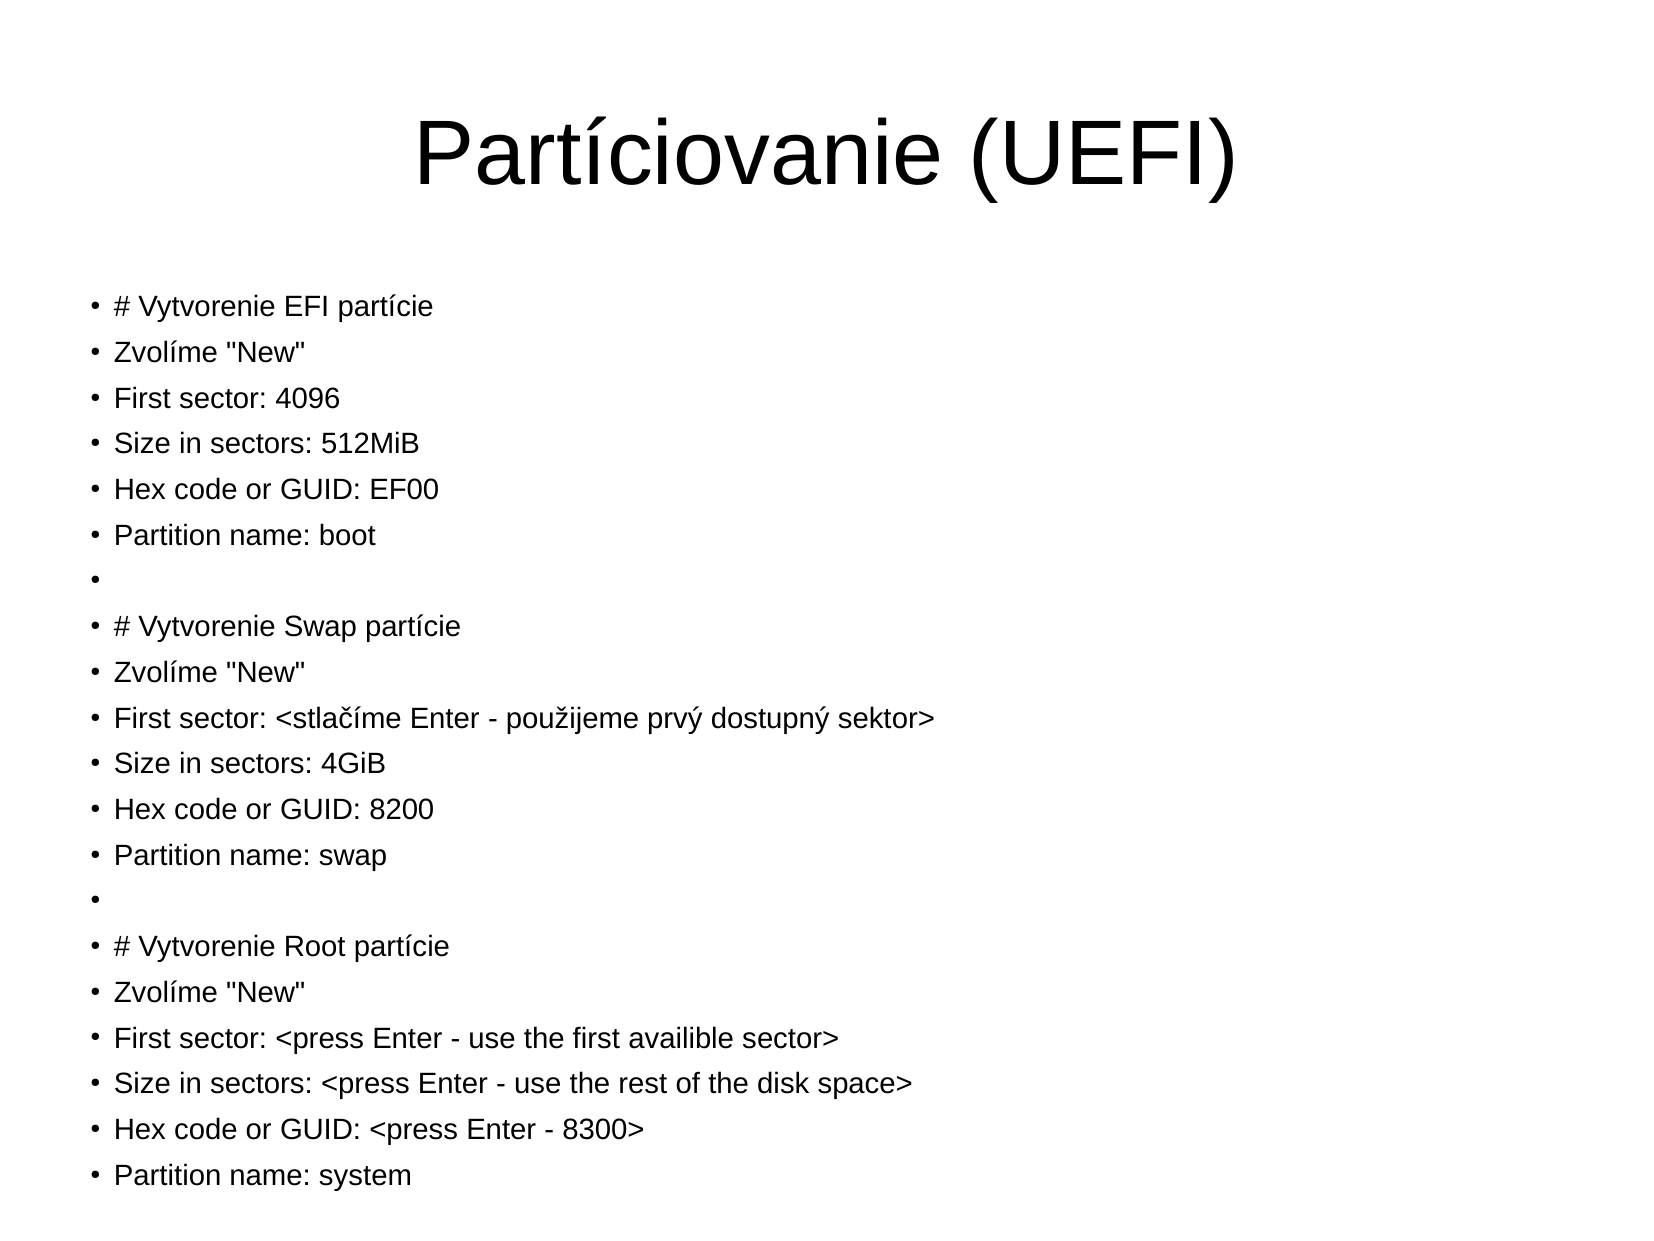

# Partíciovanie (UEFI)
# Vytvorenie EFI partície
Zvolíme "New"
First sector: 4096
Size in sectors: 512MiB
Hex code or GUID: EF00
Partition name: boot
# Vytvorenie Swap partície
Zvolíme "New"
First sector: <stlačíme Enter - použijeme prvý dostupný sektor>
Size in sectors: 4GiB
Hex code or GUID: 8200
Partition name: swap
# Vytvorenie Root partície
Zvolíme "New"
First sector: <press Enter - use the first availible sector>
Size in sectors: <press Enter - use the rest of the disk space>
Hex code or GUID: <press Enter - 8300>
Partition name: system